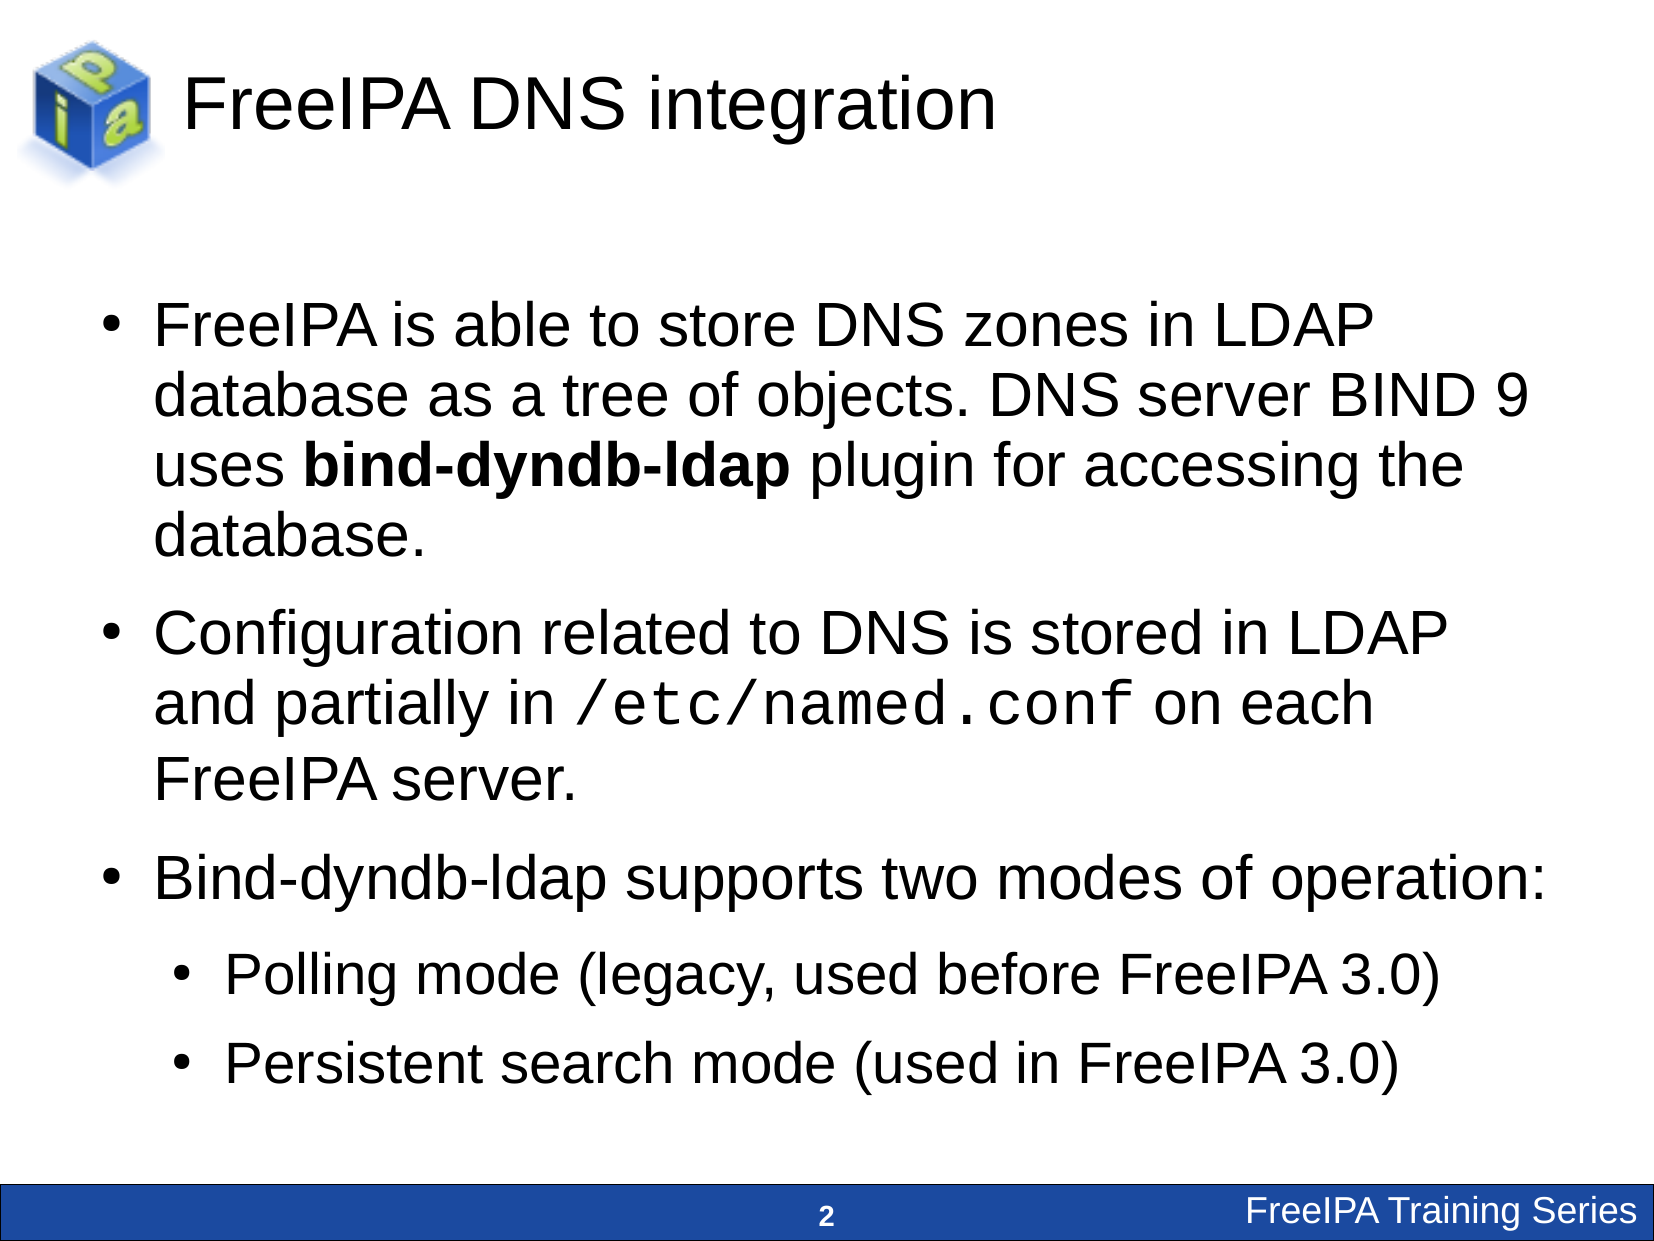

# FreeIPA DNS integration
FreeIPA is able to store DNS zones in LDAP database as a tree of objects. DNS server BIND 9 uses bind‑dyndb‑ldap plugin for accessing the database.
Configuration related to DNS is stored in LDAP and partially in /etc/named.conf on each FreeIPA server.
Bind‑dyndb‑ldap supports two modes of operation:
Polling mode (legacy, used before FreeIPA 3.0)
Persistent search mode (used in FreeIPA 3.0)
2